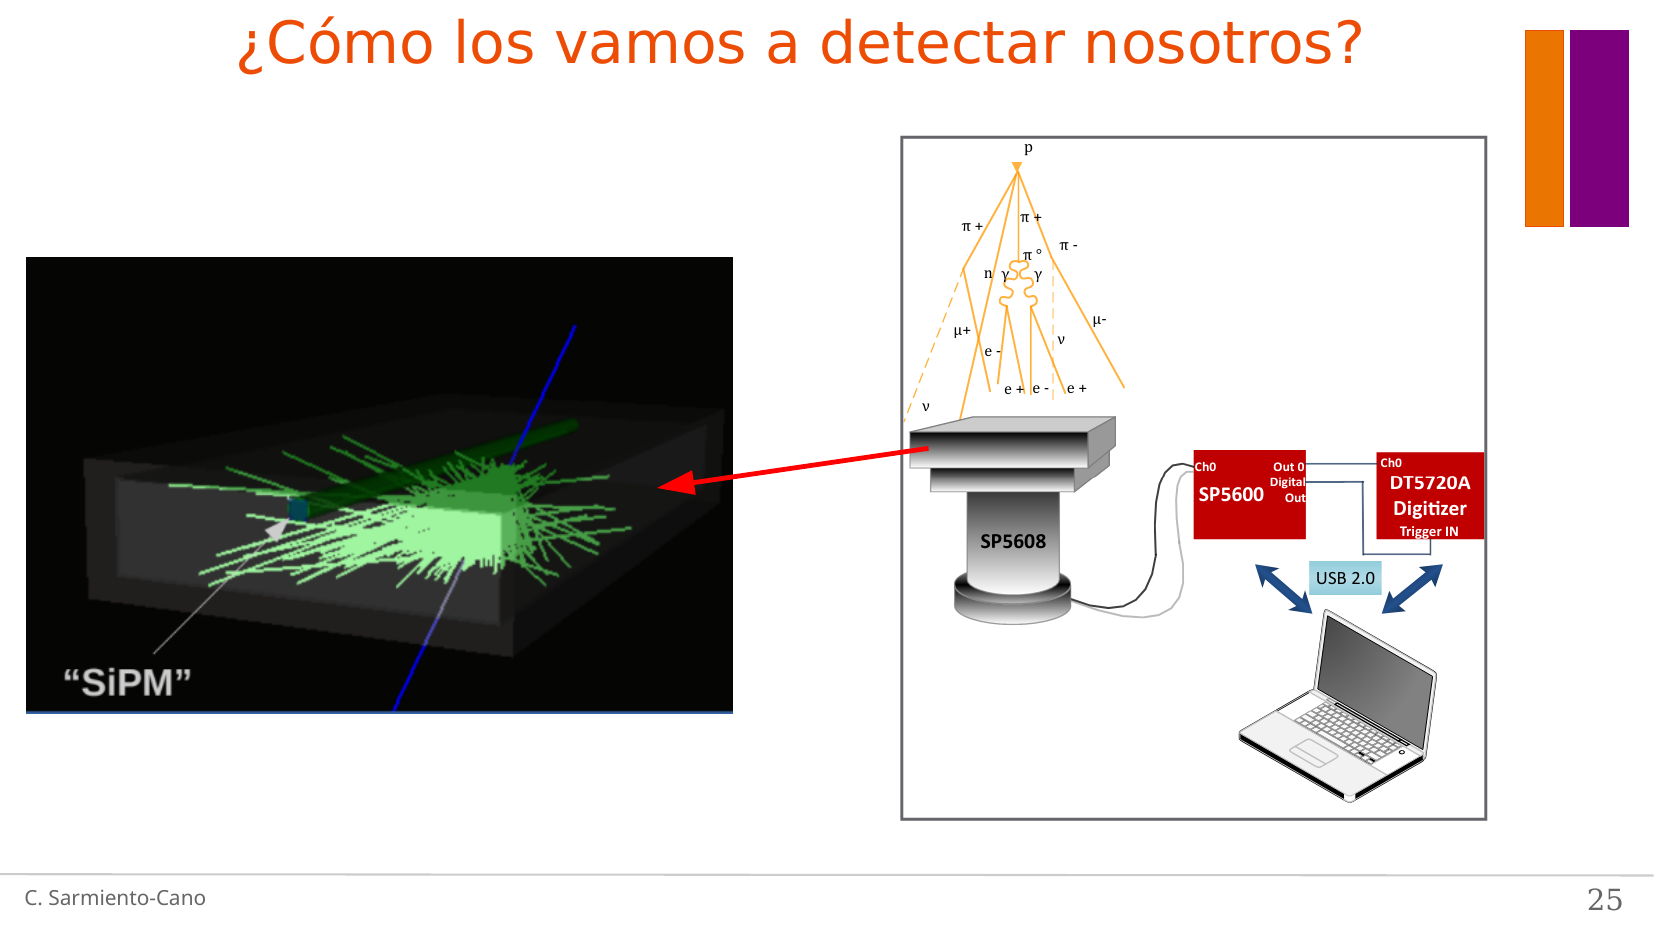

# ¿Cómo los vamos a detectar nosotros?
25